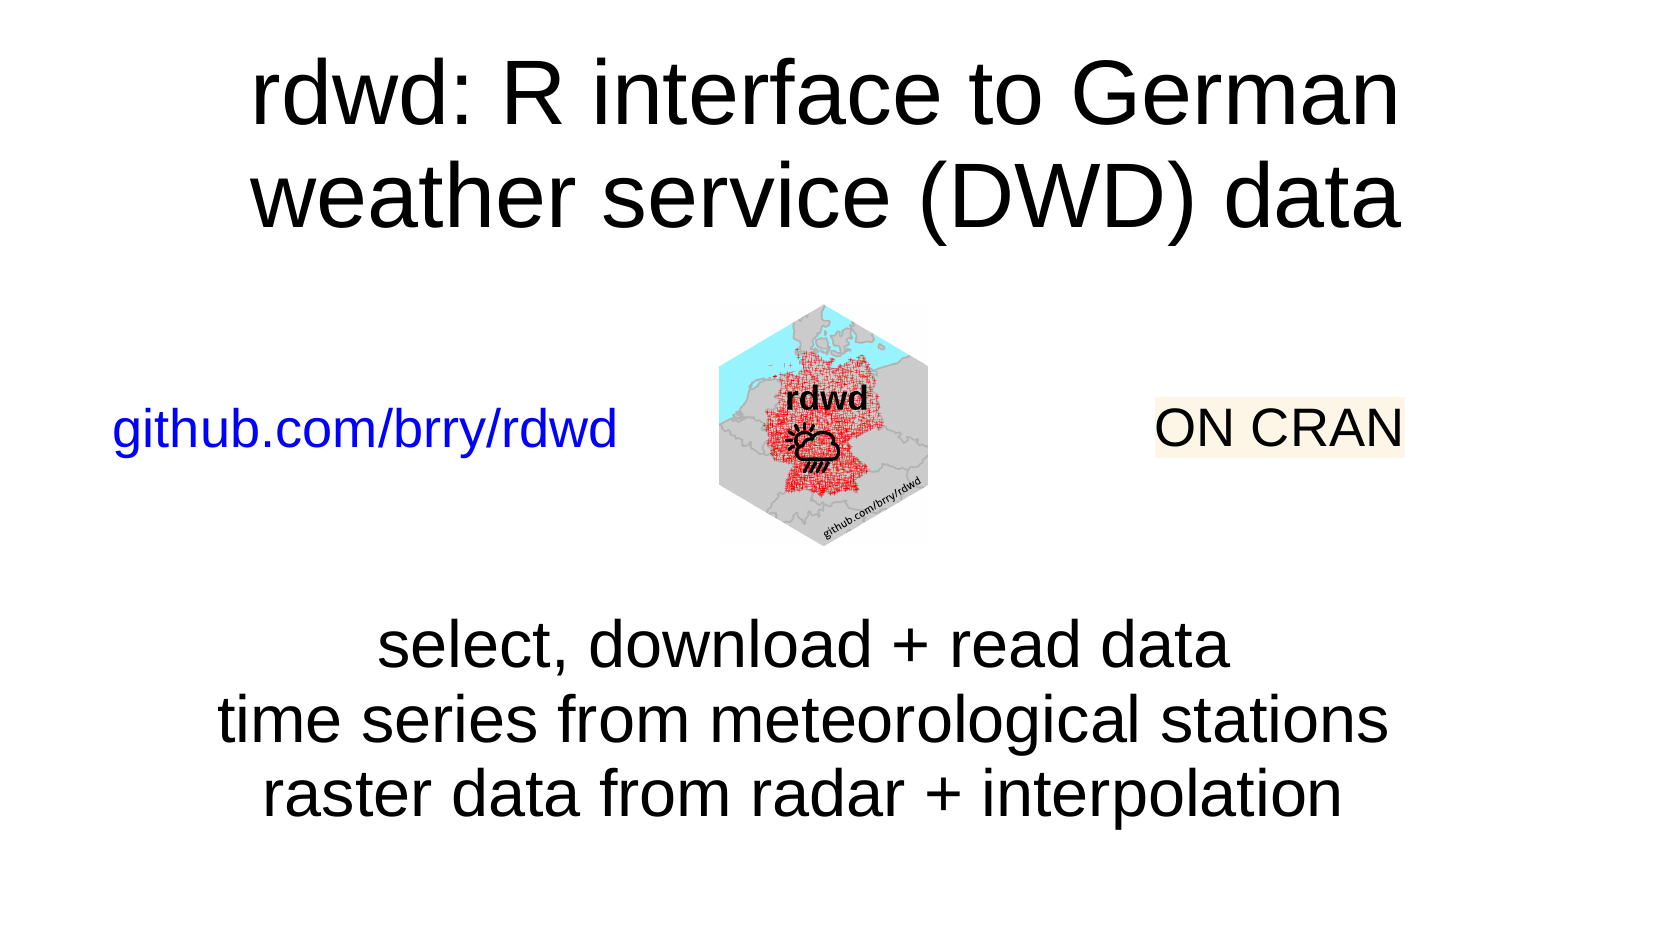

# rdwd: R interface to German weather service (DWD) data
github.com/brry/rdwd
ON CRAN
select, download + read data
time series from meteorological stations
raster data from radar + interpolation